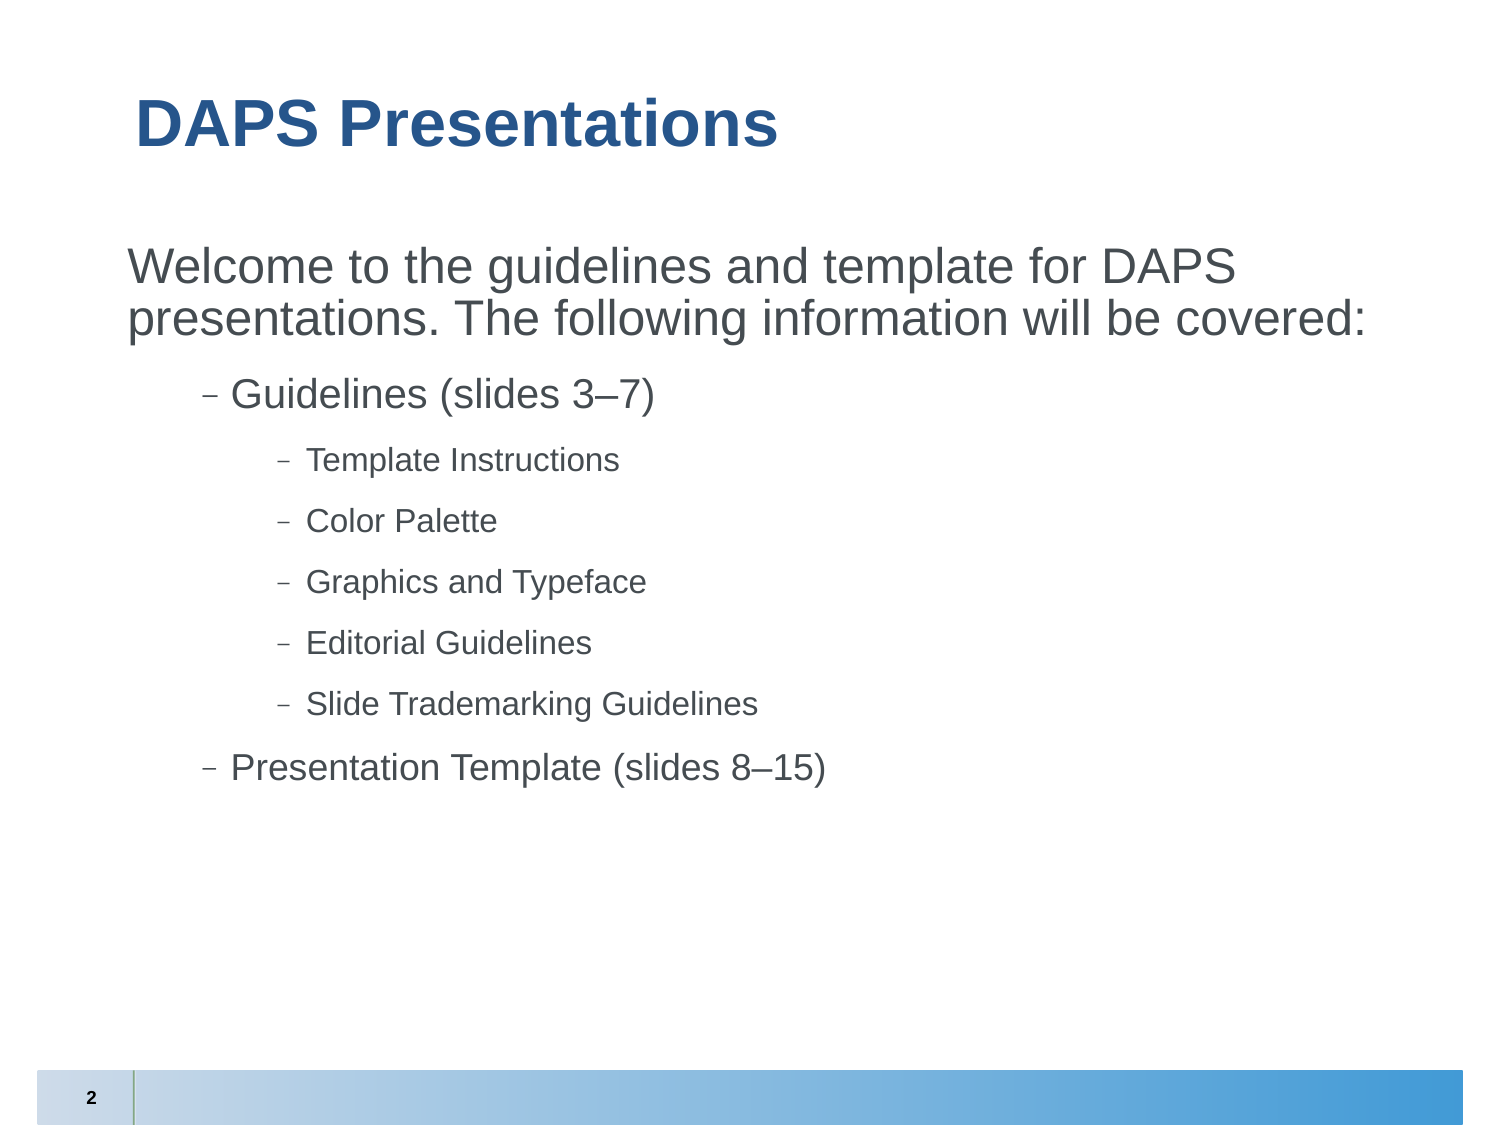

# DAPS Presentations
Welcome to the guidelines and template for DAPS presentations. The following information will be covered:
Guidelines (slides 3–7)
Template Instructions
Color Palette
Graphics and Typeface
Editorial Guidelines
Slide Trademarking Guidelines
Presentation Template (slides 8–15)